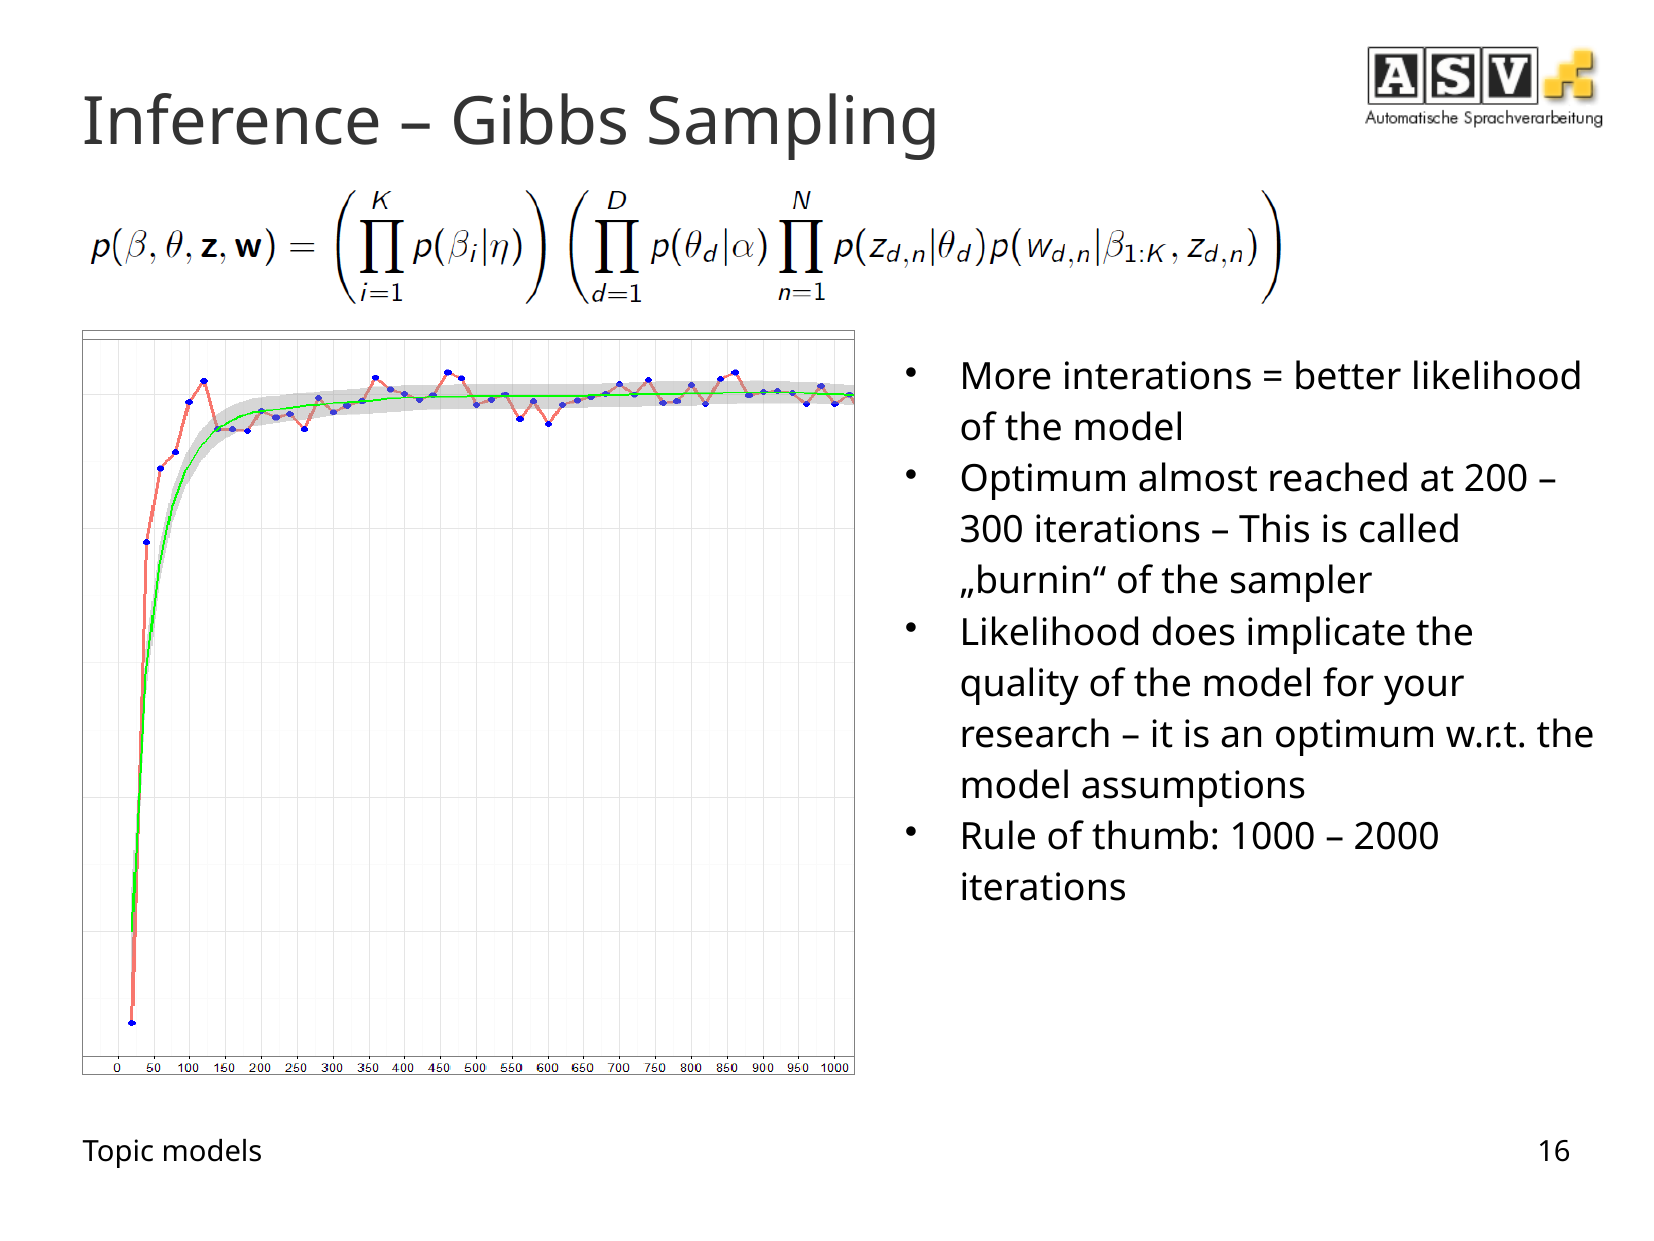

# Inference – Gibbs Sampling
More interations = better likelihood of the model
Optimum almost reached at 200 – 300 iterations – This is called „burnin“ of the sampler
Likelihood does implicate the quality of the model for your research – it is an optimum w.r.t. the model assumptions
Rule of thumb: 1000 – 2000 iterations
Topic models
16